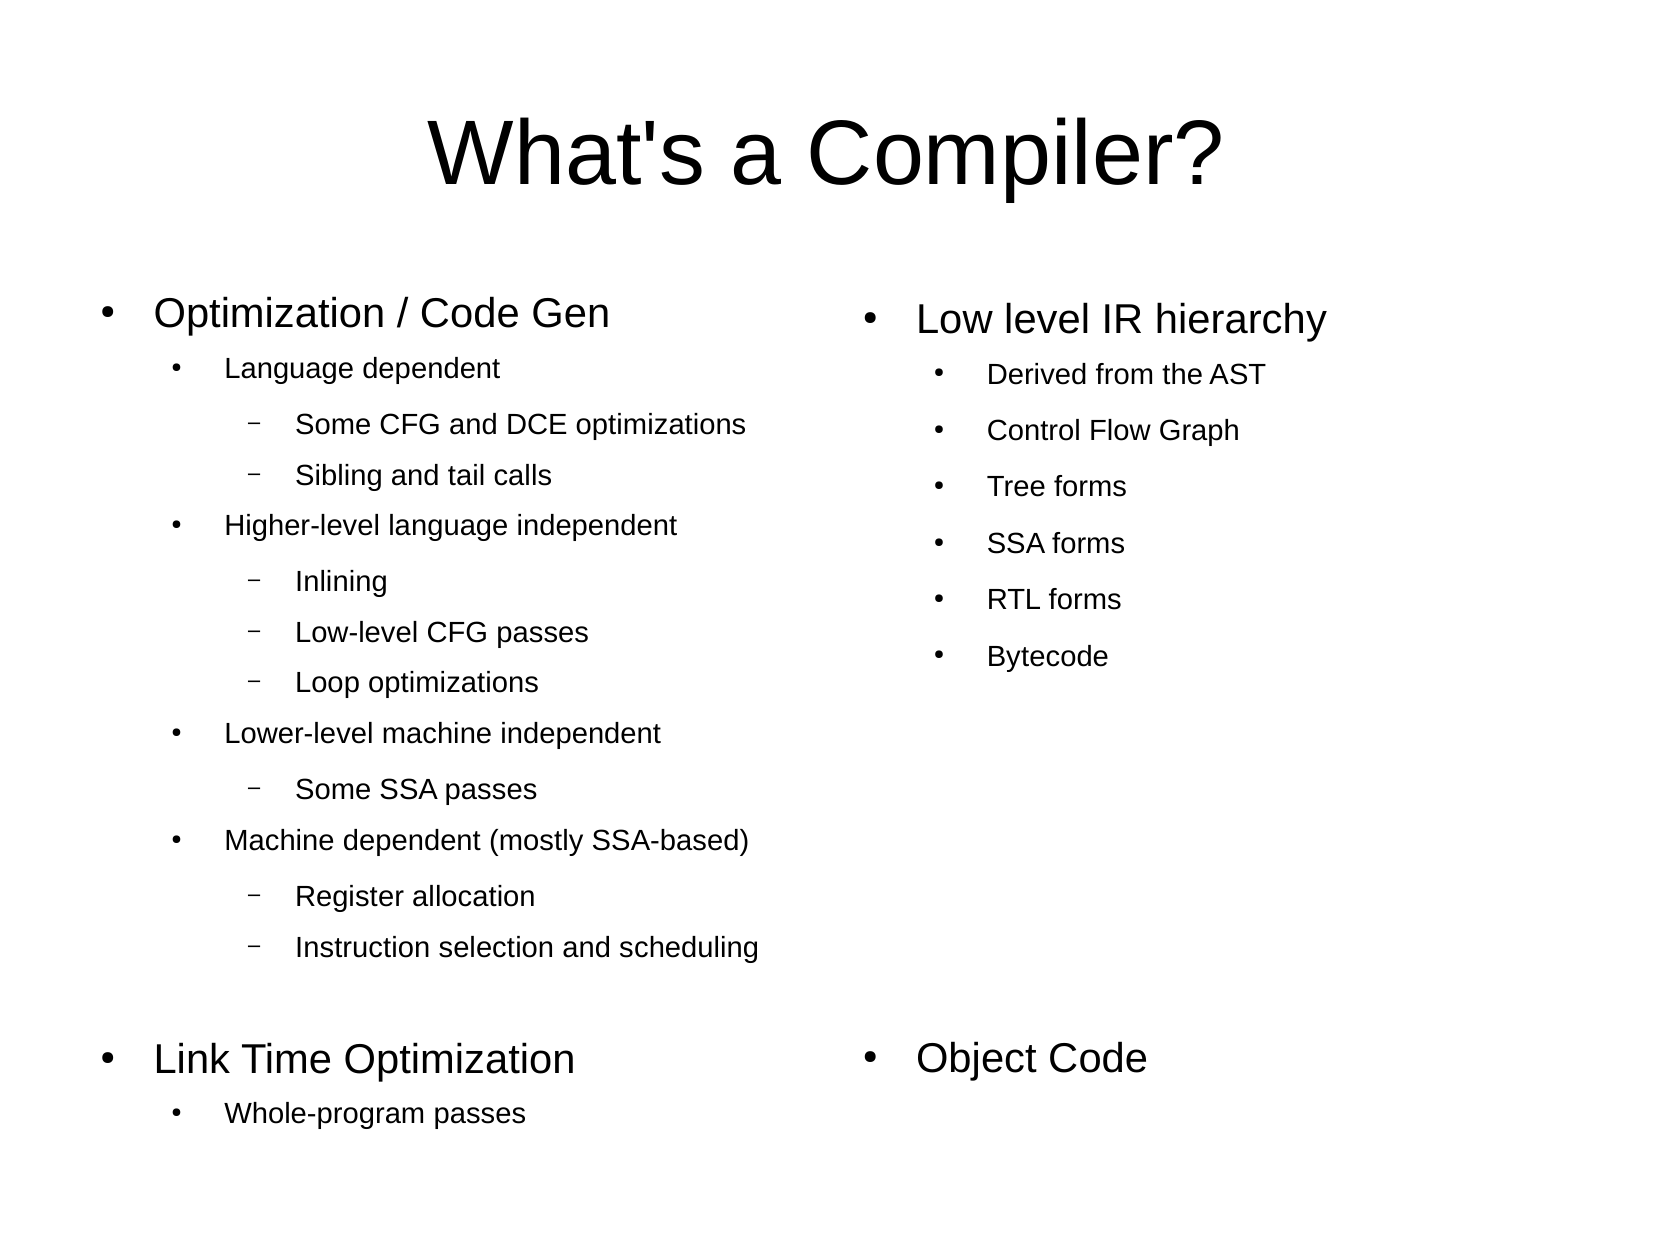

# What's a Compiler?
Optimization / Code Gen
Language dependent
Some CFG and DCE optimizations
Sibling and tail calls
Higher-level language independent
Inlining
Low-level CFG passes
Loop optimizations
Lower-level machine independent
Some SSA passes
Machine dependent (mostly SSA-based)
Register allocation
Instruction selection and scheduling
Link Time Optimization
Whole-program passes
Low level IR hierarchy
Derived from the AST
Control Flow Graph
Tree forms
SSA forms
RTL forms
Bytecode
Object Code